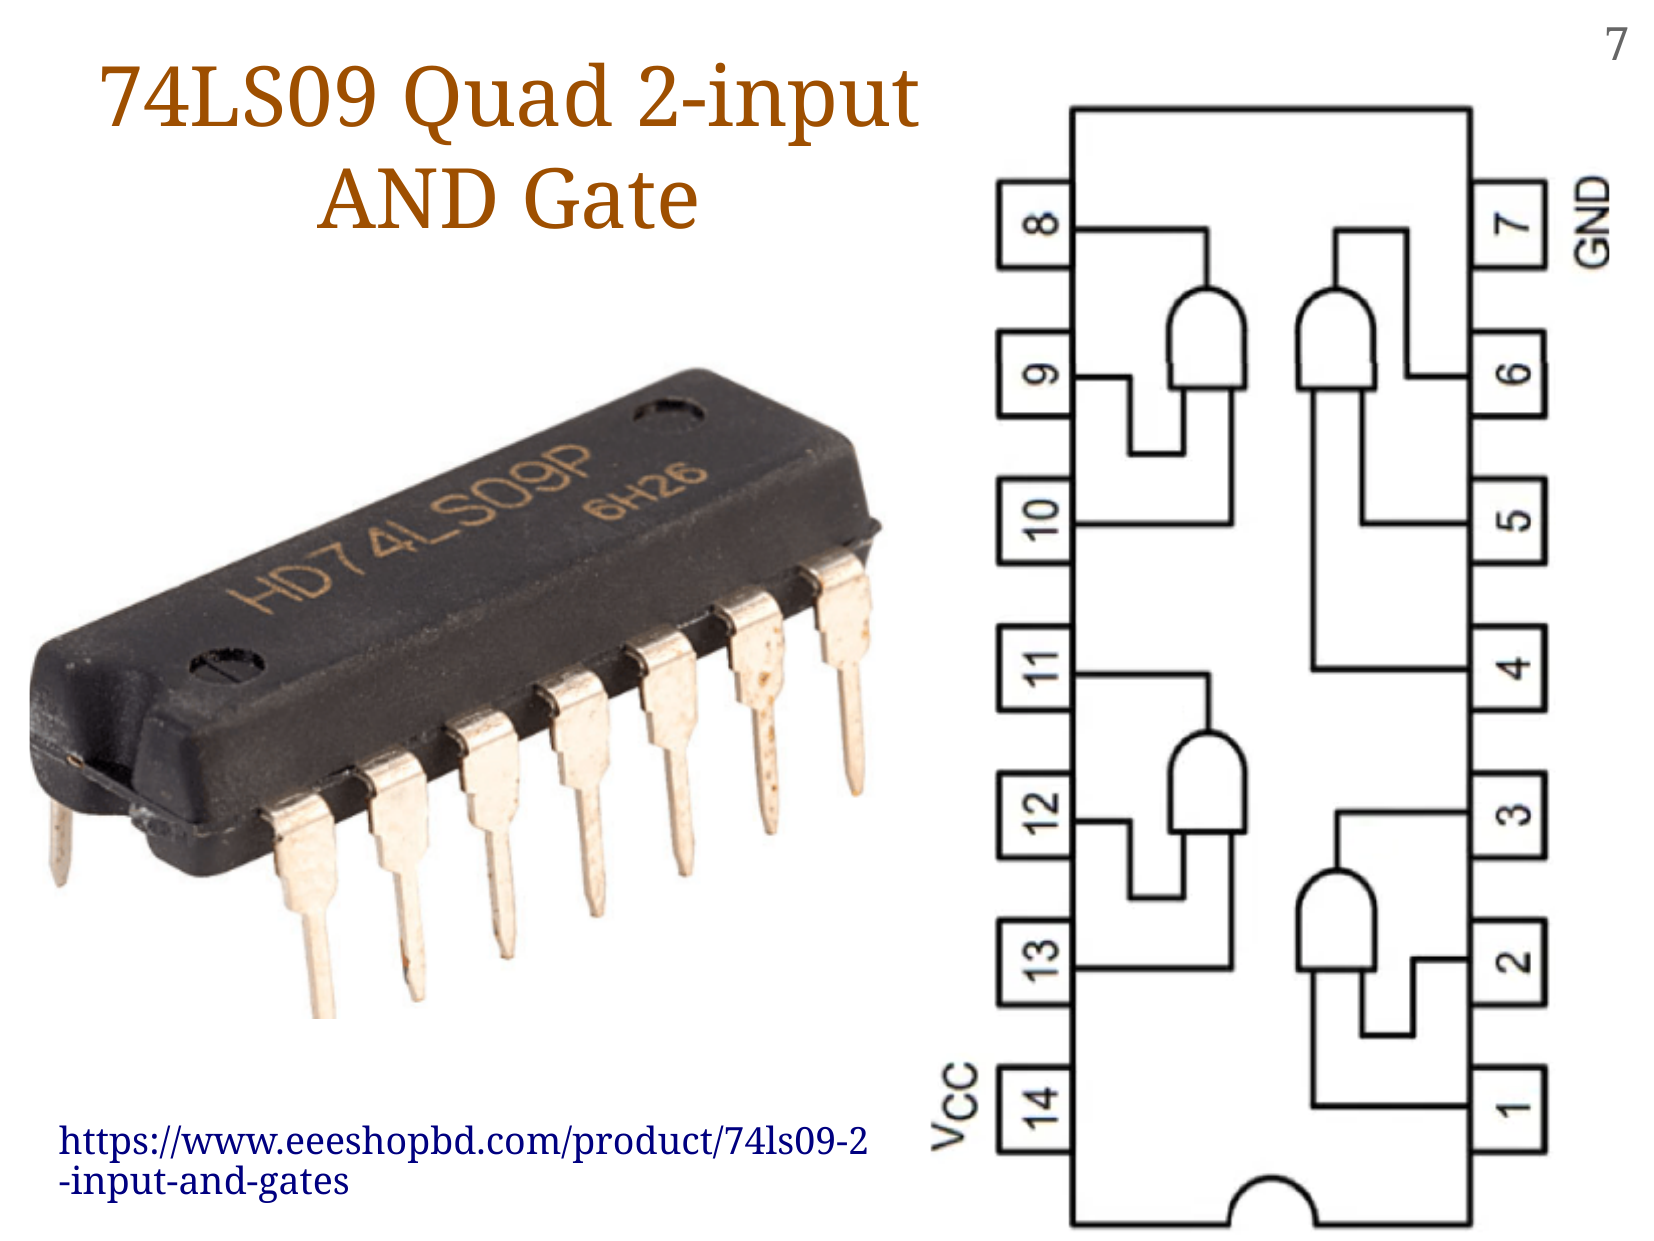

7
# 74LS09 Quad 2-input AND Gate
https://www.eeeshopbd.com/product/74ls09-2-input-and-gates